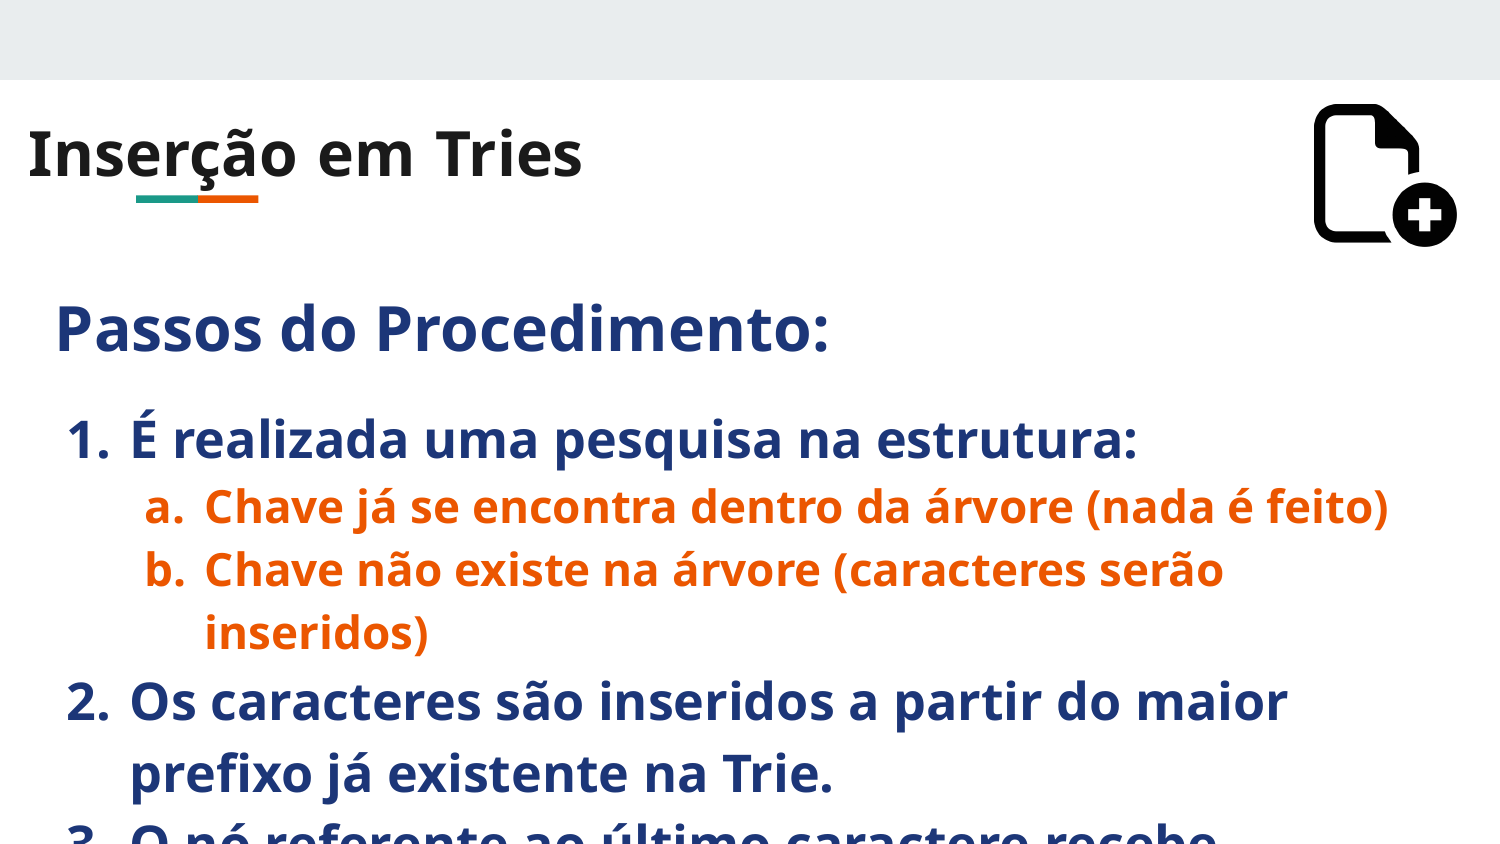

Inserção em Tries
# Passos do Procedimento:
É realizada uma pesquisa na estrutura:
Chave já se encontra dentro da árvore (nada é feito)
Chave não existe na árvore (caracteres serão inseridos)
Os caracteres são inseridos a partir do maior prefixo já existente na Trie.
O nó referente ao último caractere recebe isLeaf=true;